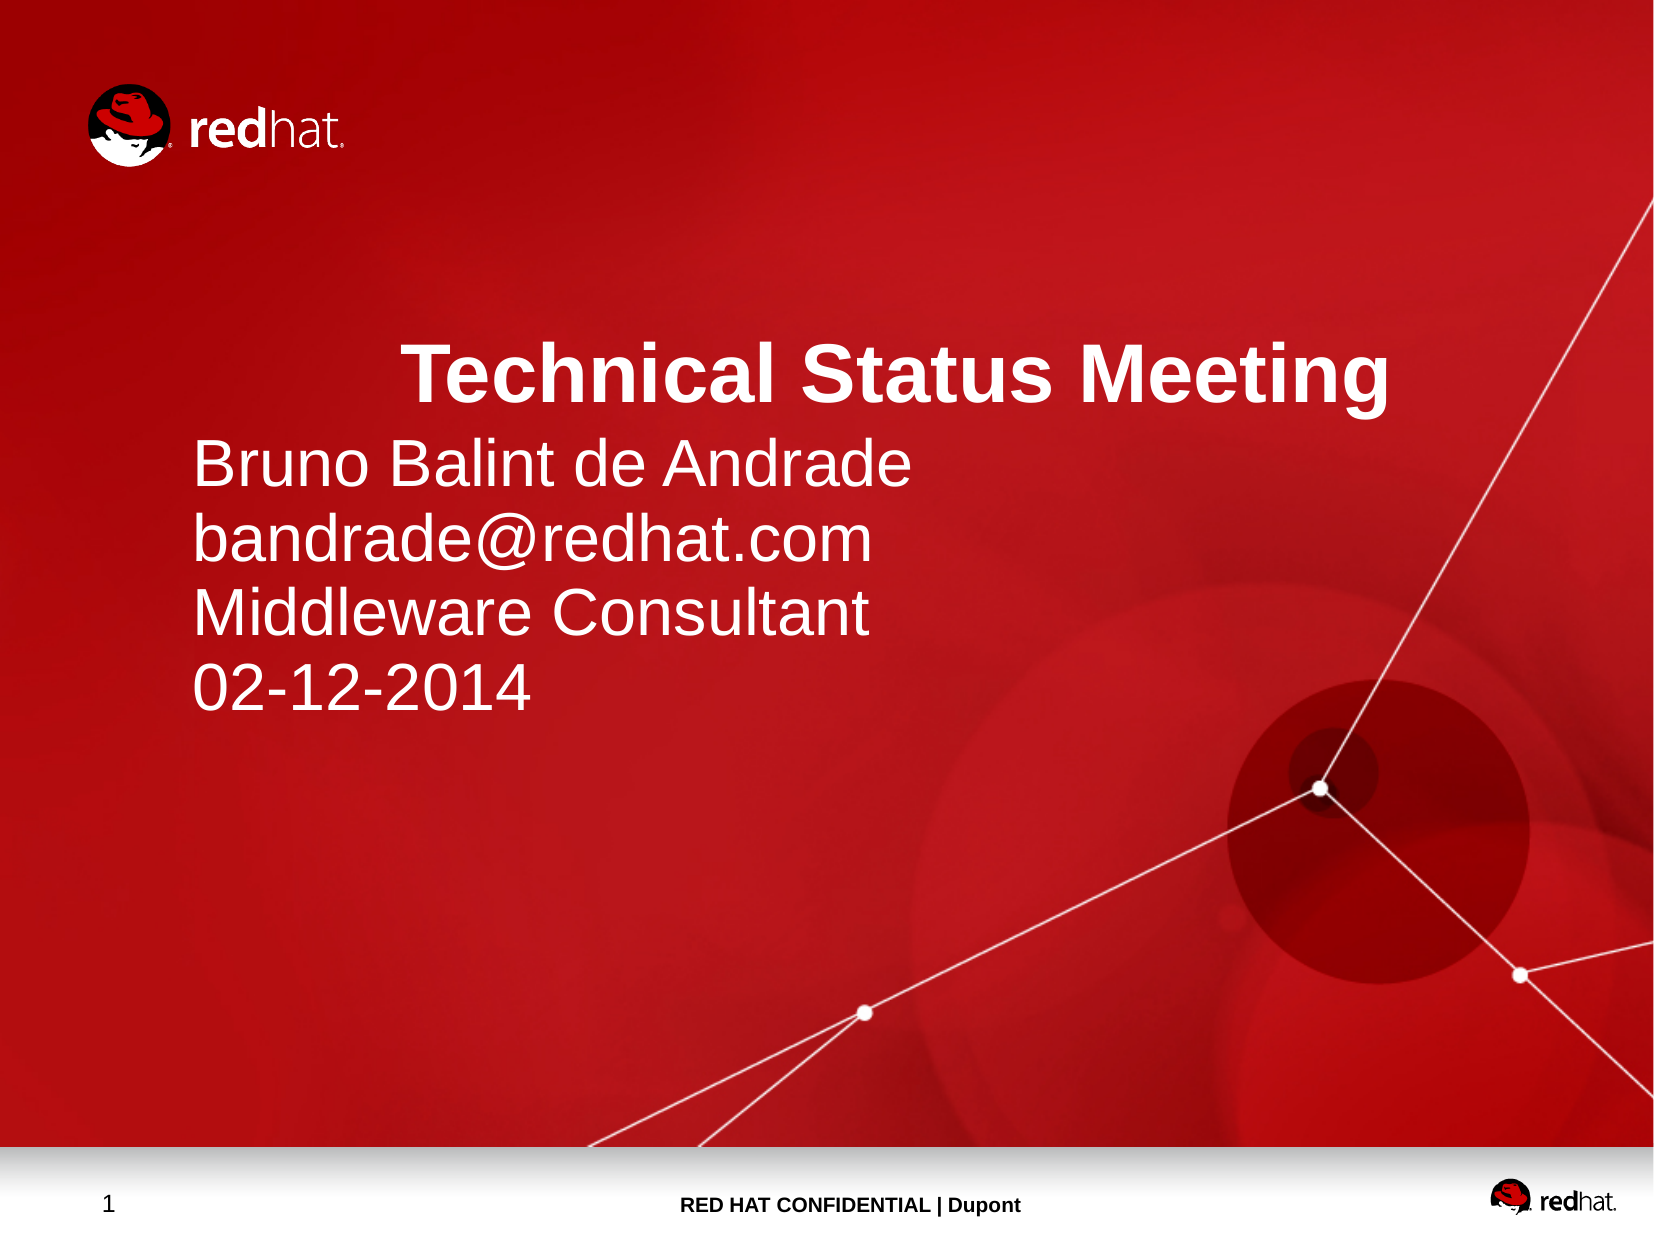

Technical Status Meeting
Bruno Balint de Andrade
bandrade@redhat.com
Middleware Consultant
02-12-2014